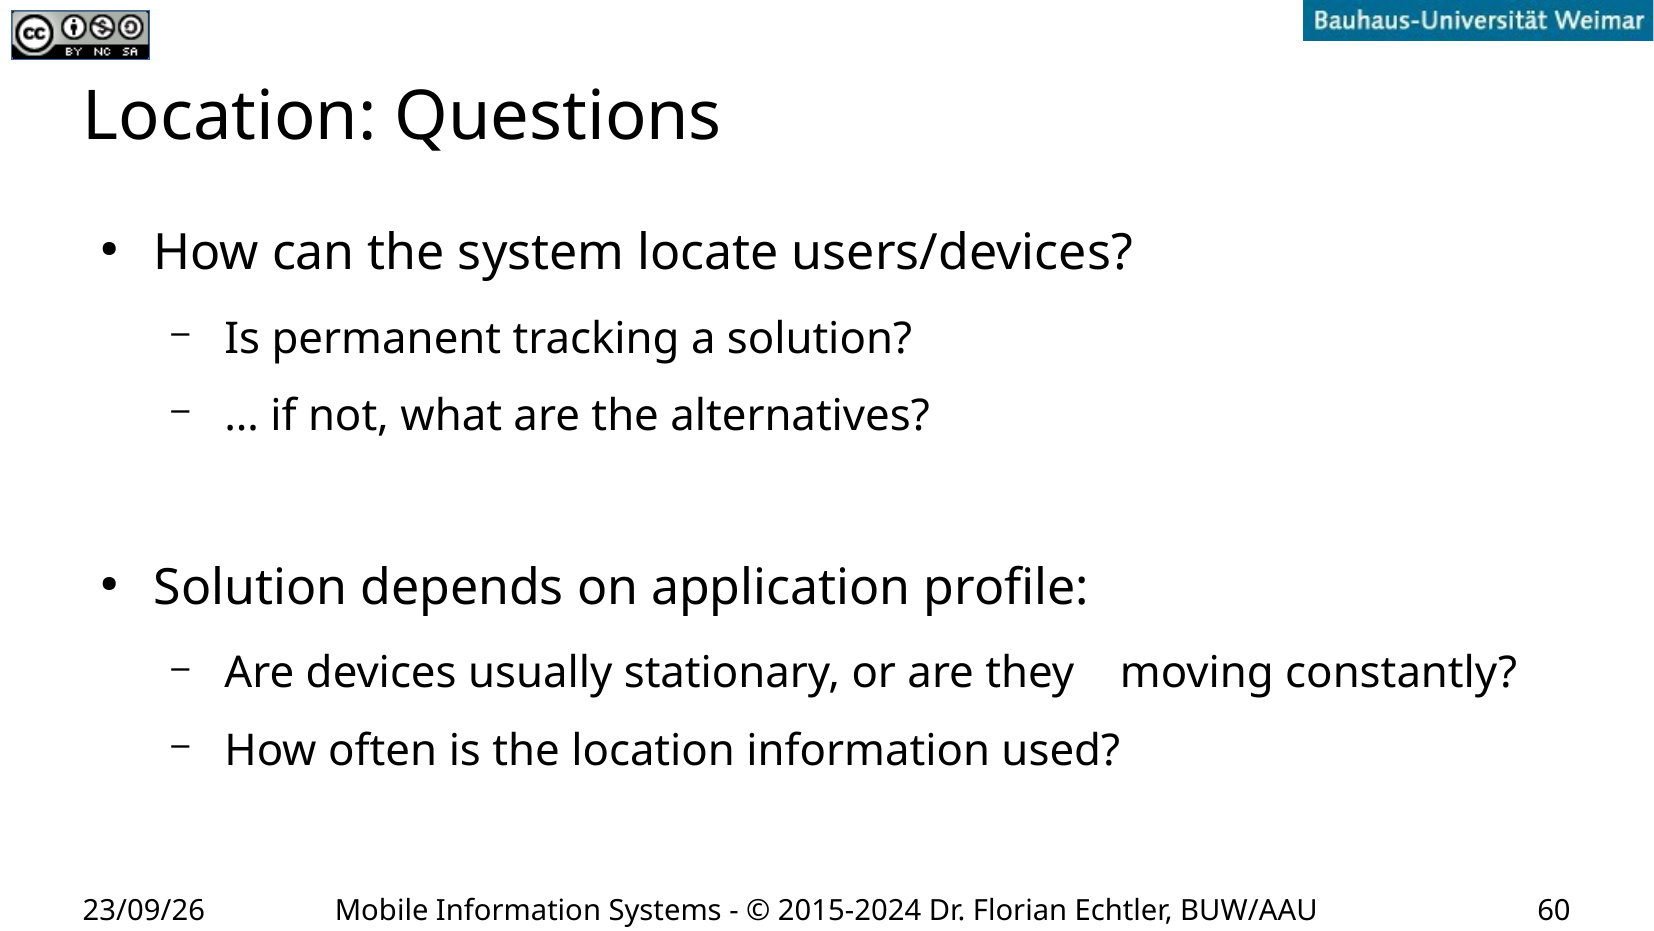

# Location: Questions
How can the system locate users/devices?
Is permanent tracking a solution?
… if not, what are the alternatives?
Solution depends on application profile:
Are devices usually stationary, or are they moving constantly?
How often is the location information used?
Mobile Information Systems - © 2015-2024 Dr. Florian Echtler, BUW/AAU
60